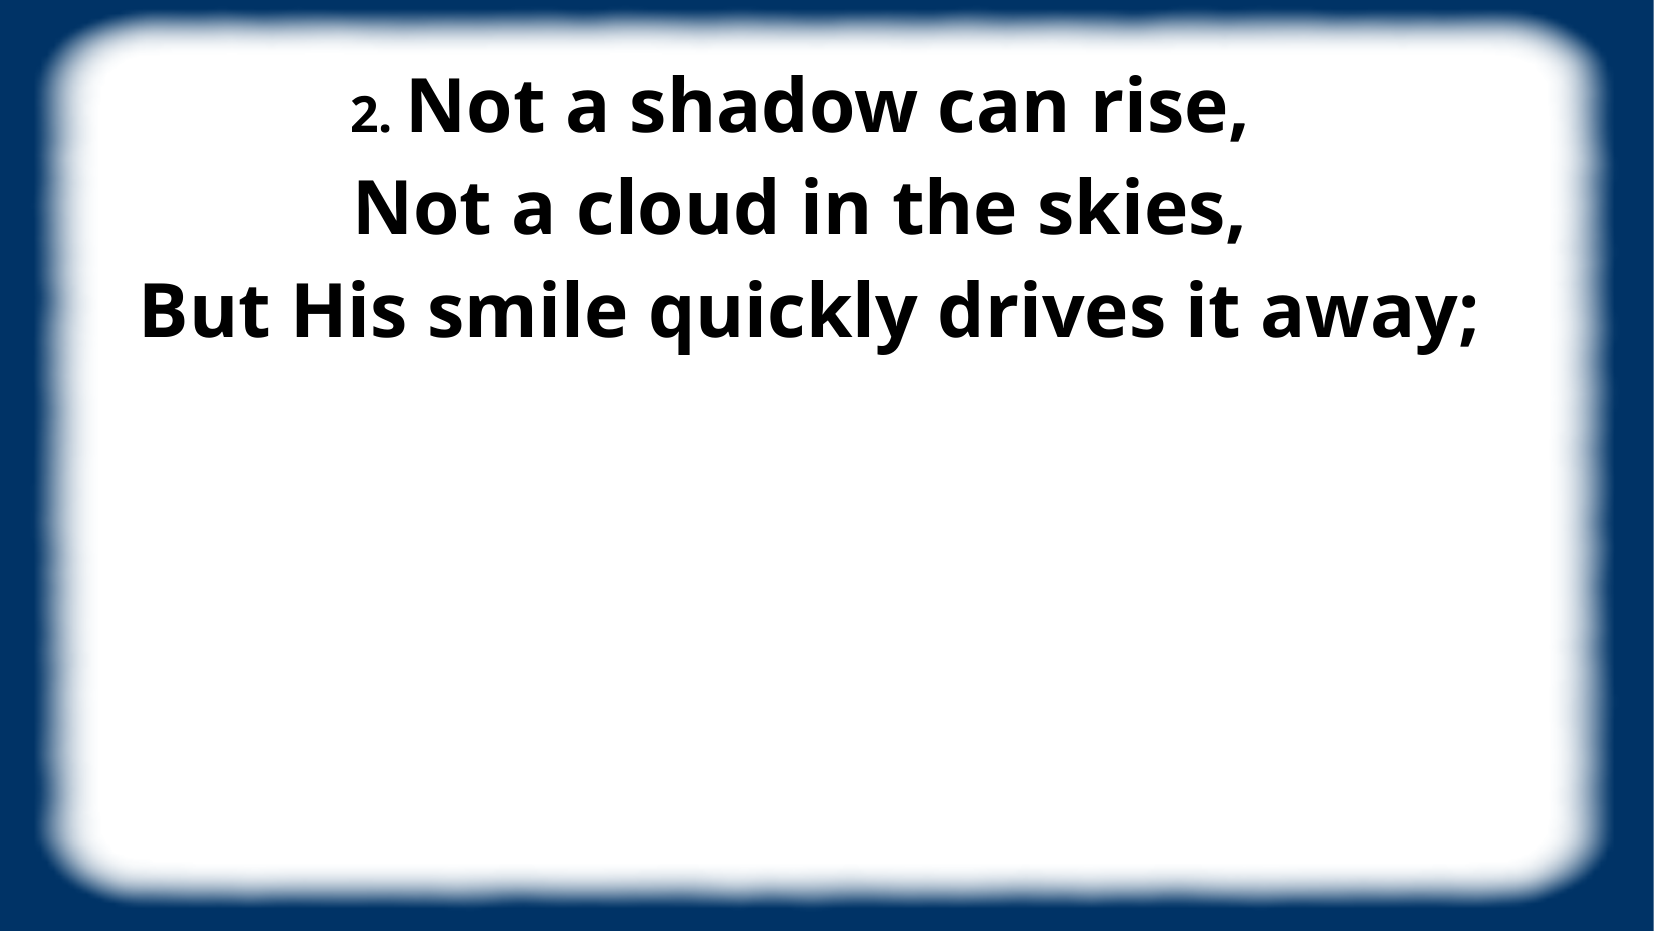

2. Not a shadow can rise,
Not a cloud in the skies,
But His smile quickly drives it away;